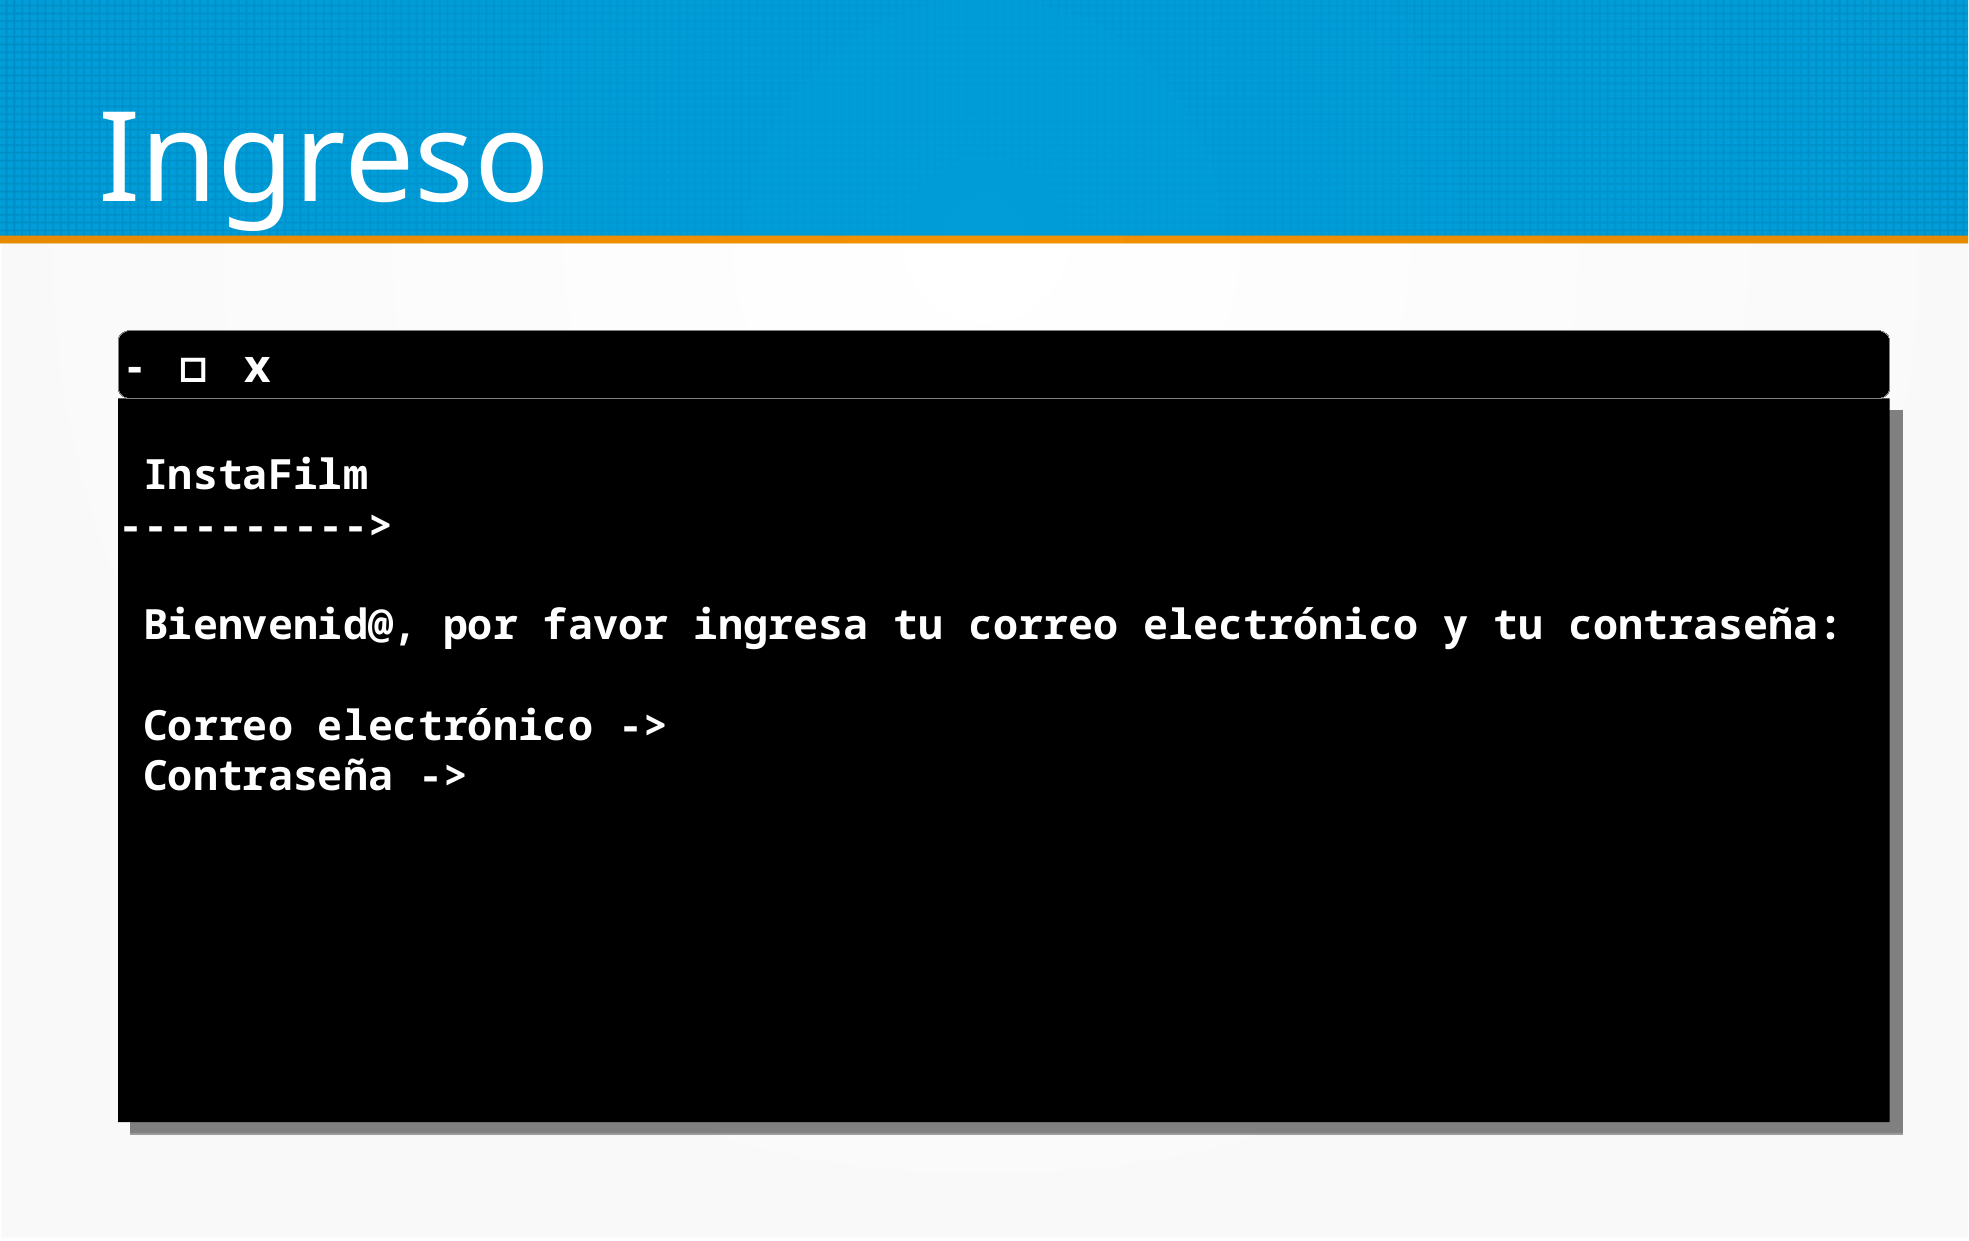

# Ingreso
- □ x
 InstaFilm
---------->
 Bienvenid@, por favor ingresa tu correo electrónico y tu contraseña:
 Correo electrónico ->
 Contraseña ->